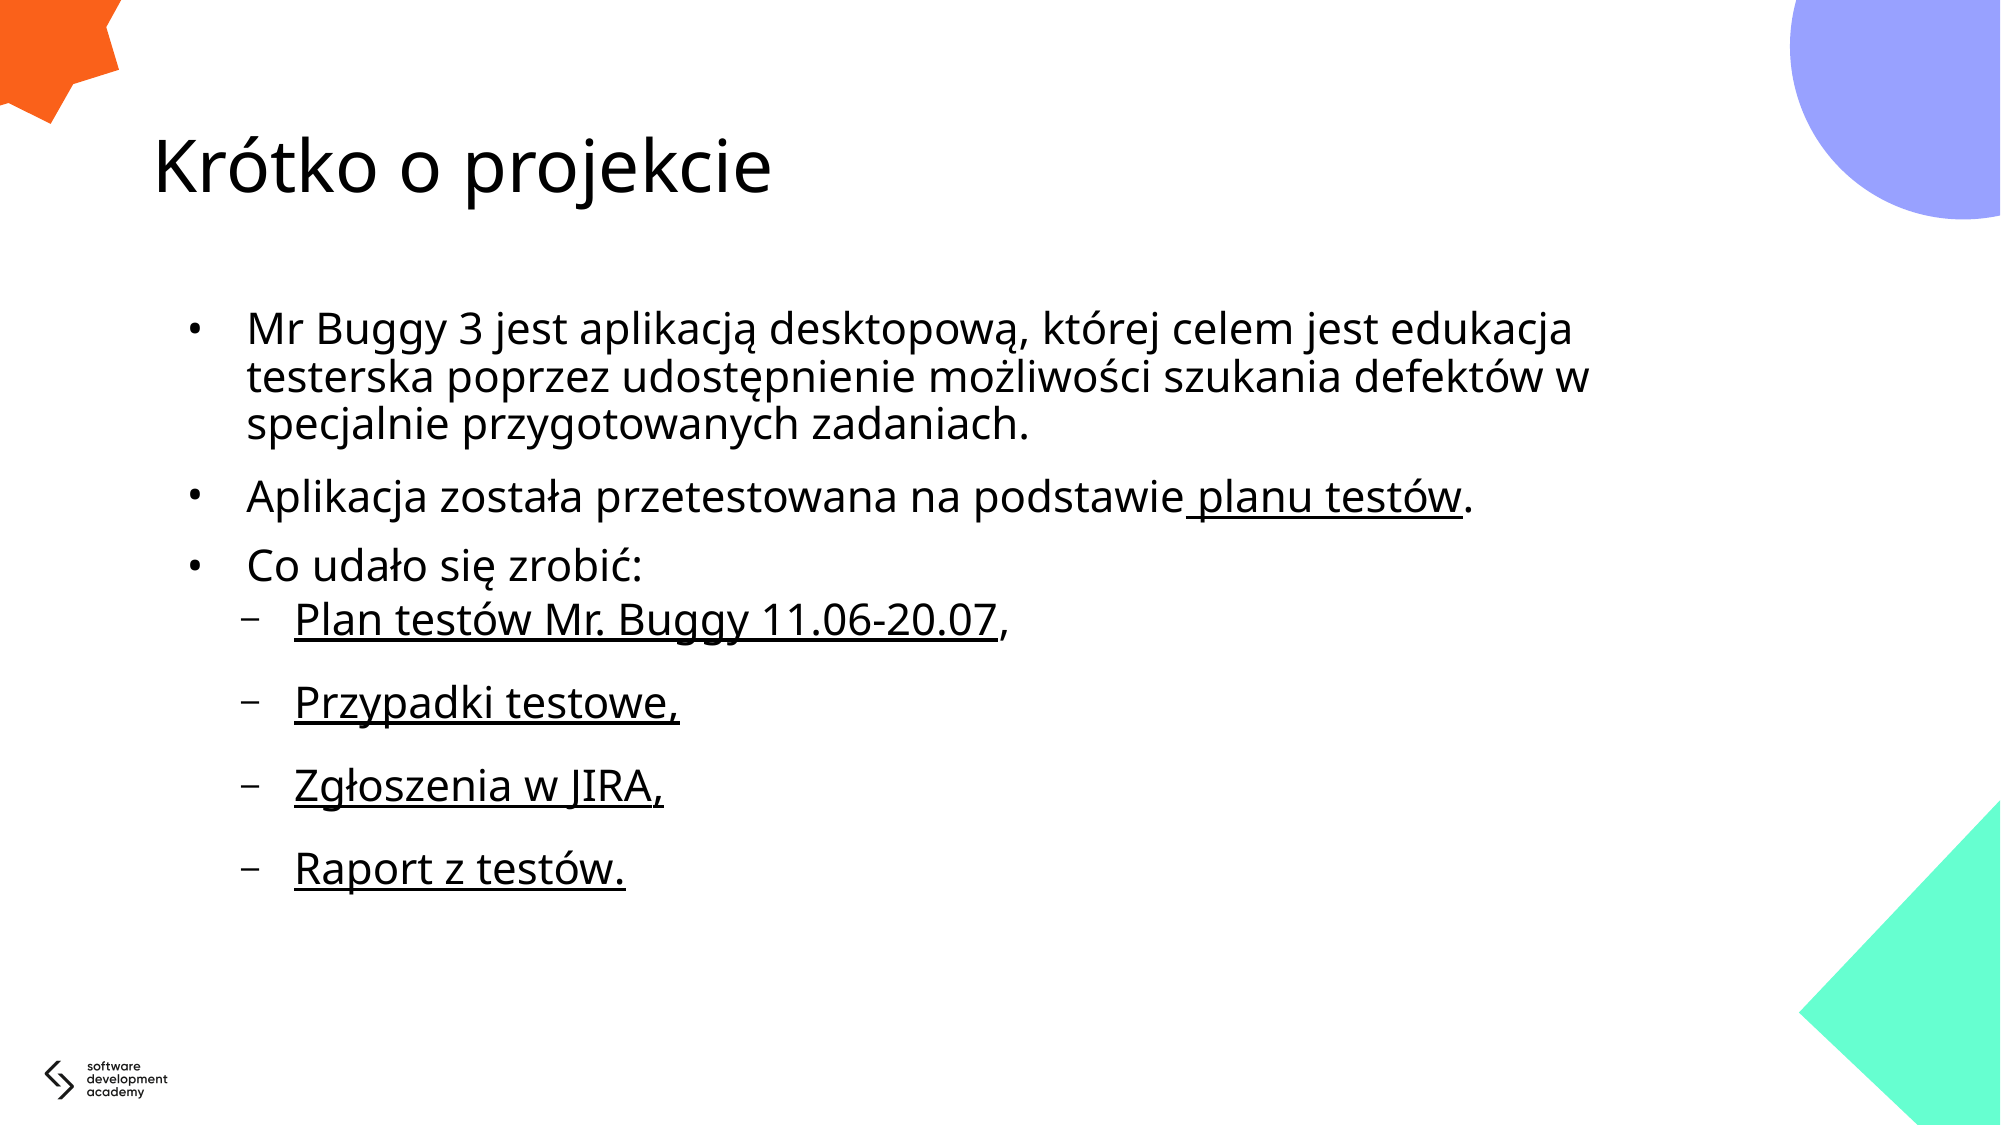

# Krótko o projekcie
Mr Buggy 3 jest aplikacją desktopową, której celem jest edukacja testerska poprzez udostępnienie możliwości szukania defektów w specjalnie przygotowanych zadaniach.
Aplikacja została przetestowana na podstawie planu testów.
Co udało się zrobić:
Plan testów Mr. Buggy 11.06-20.07,
Przypadki testowe,
Zgłoszenia w JIRA,
Raport z testów.